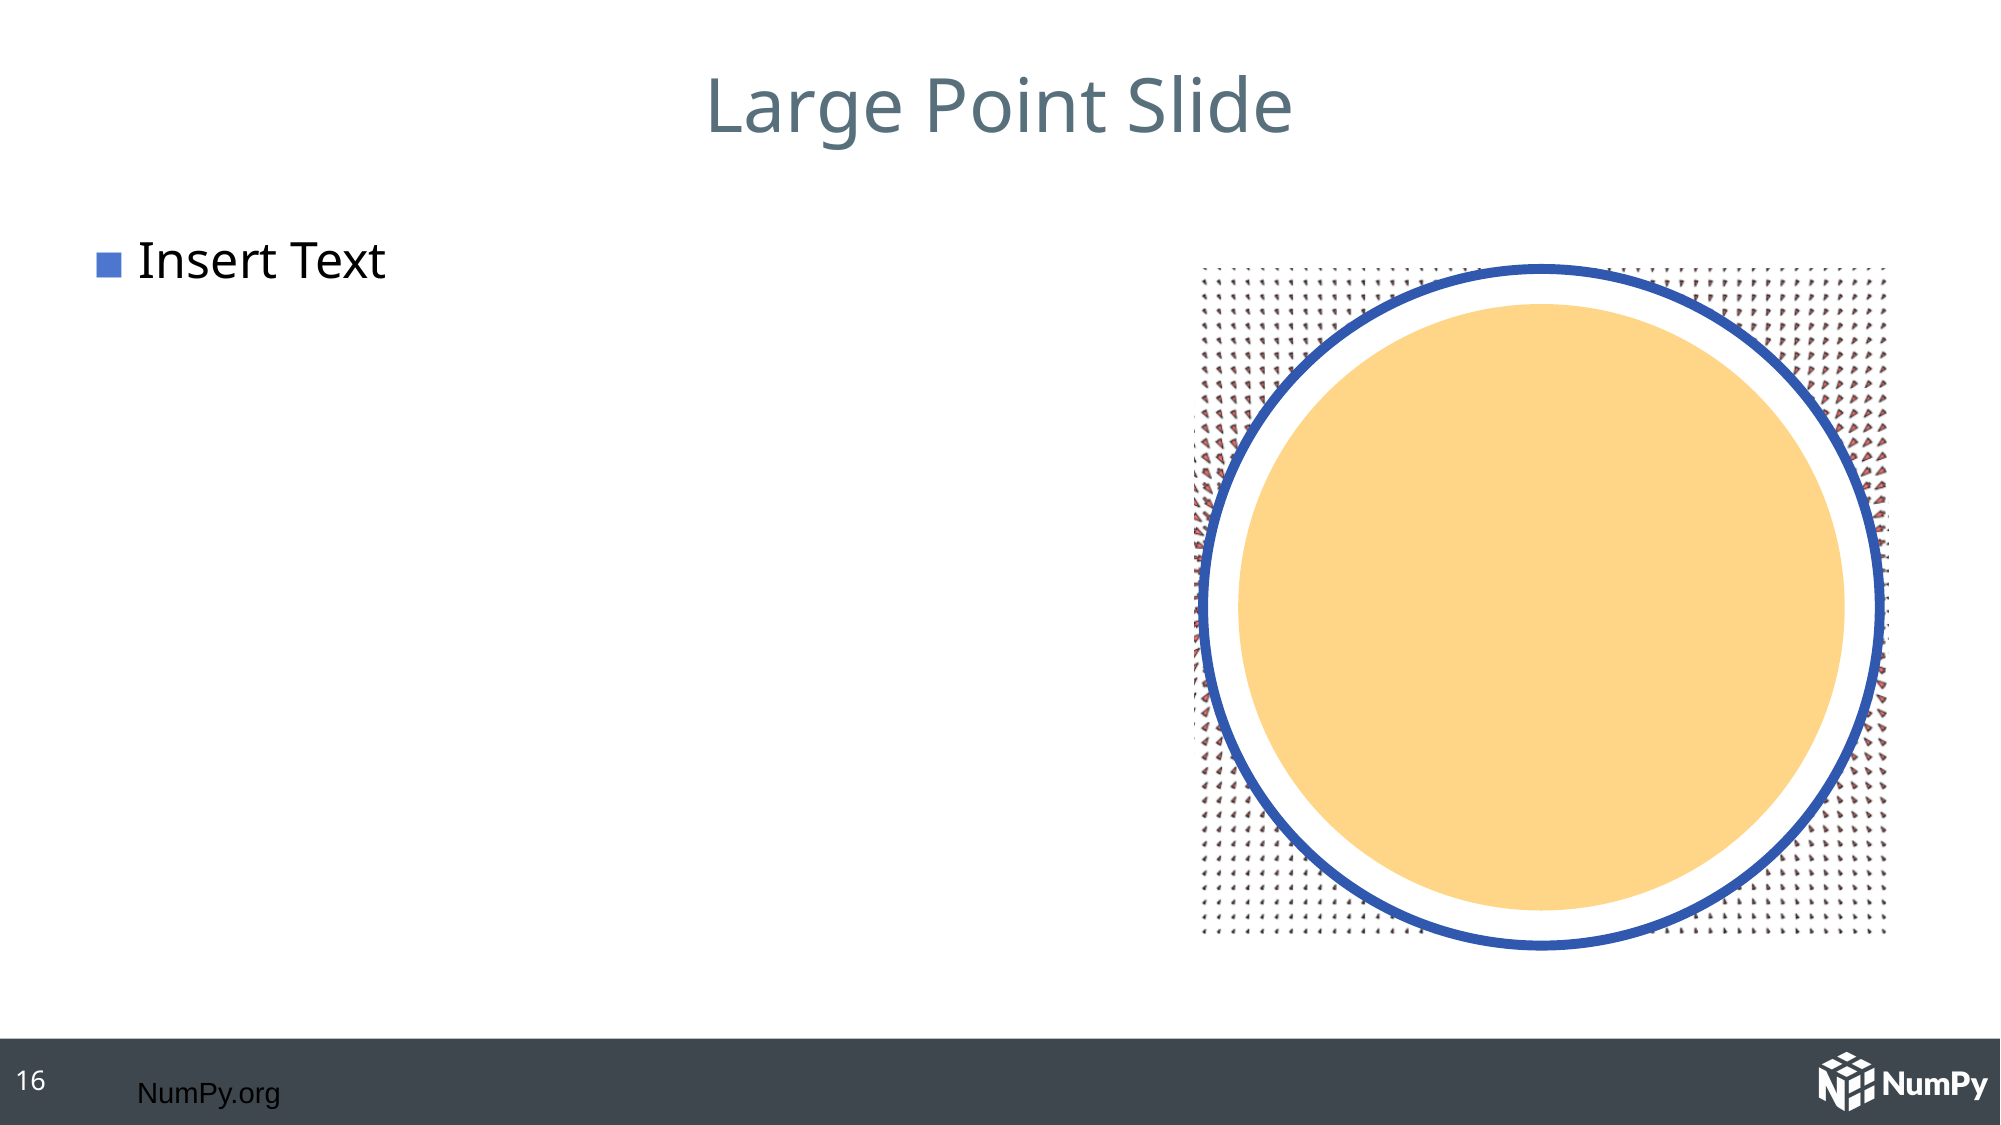

# Large Point Slide
Insert Text
NumPy.org